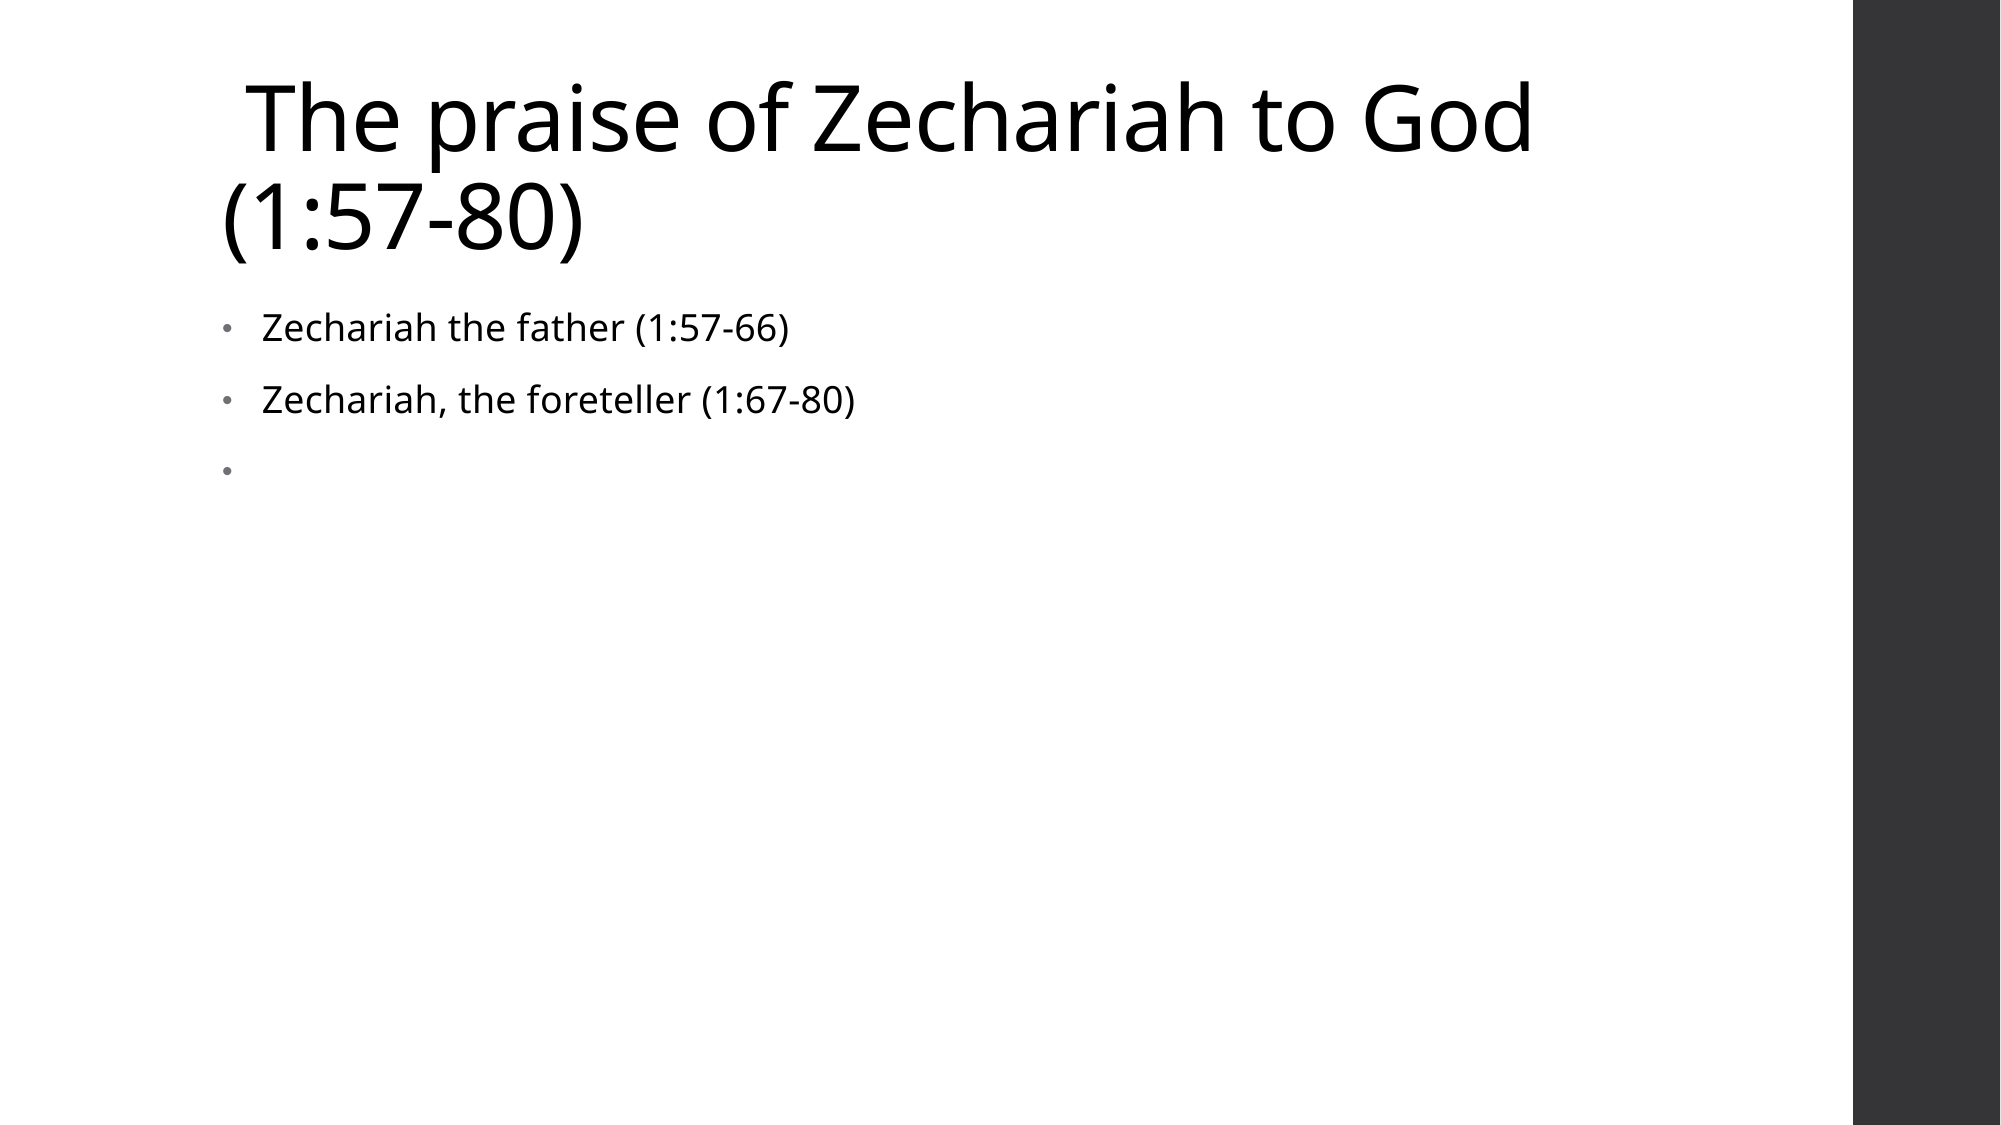

# The praise of Zechariah to God (1:57-80)
 Zechariah the father (1:57-66)
 Zechariah, the foreteller (1:67-80)